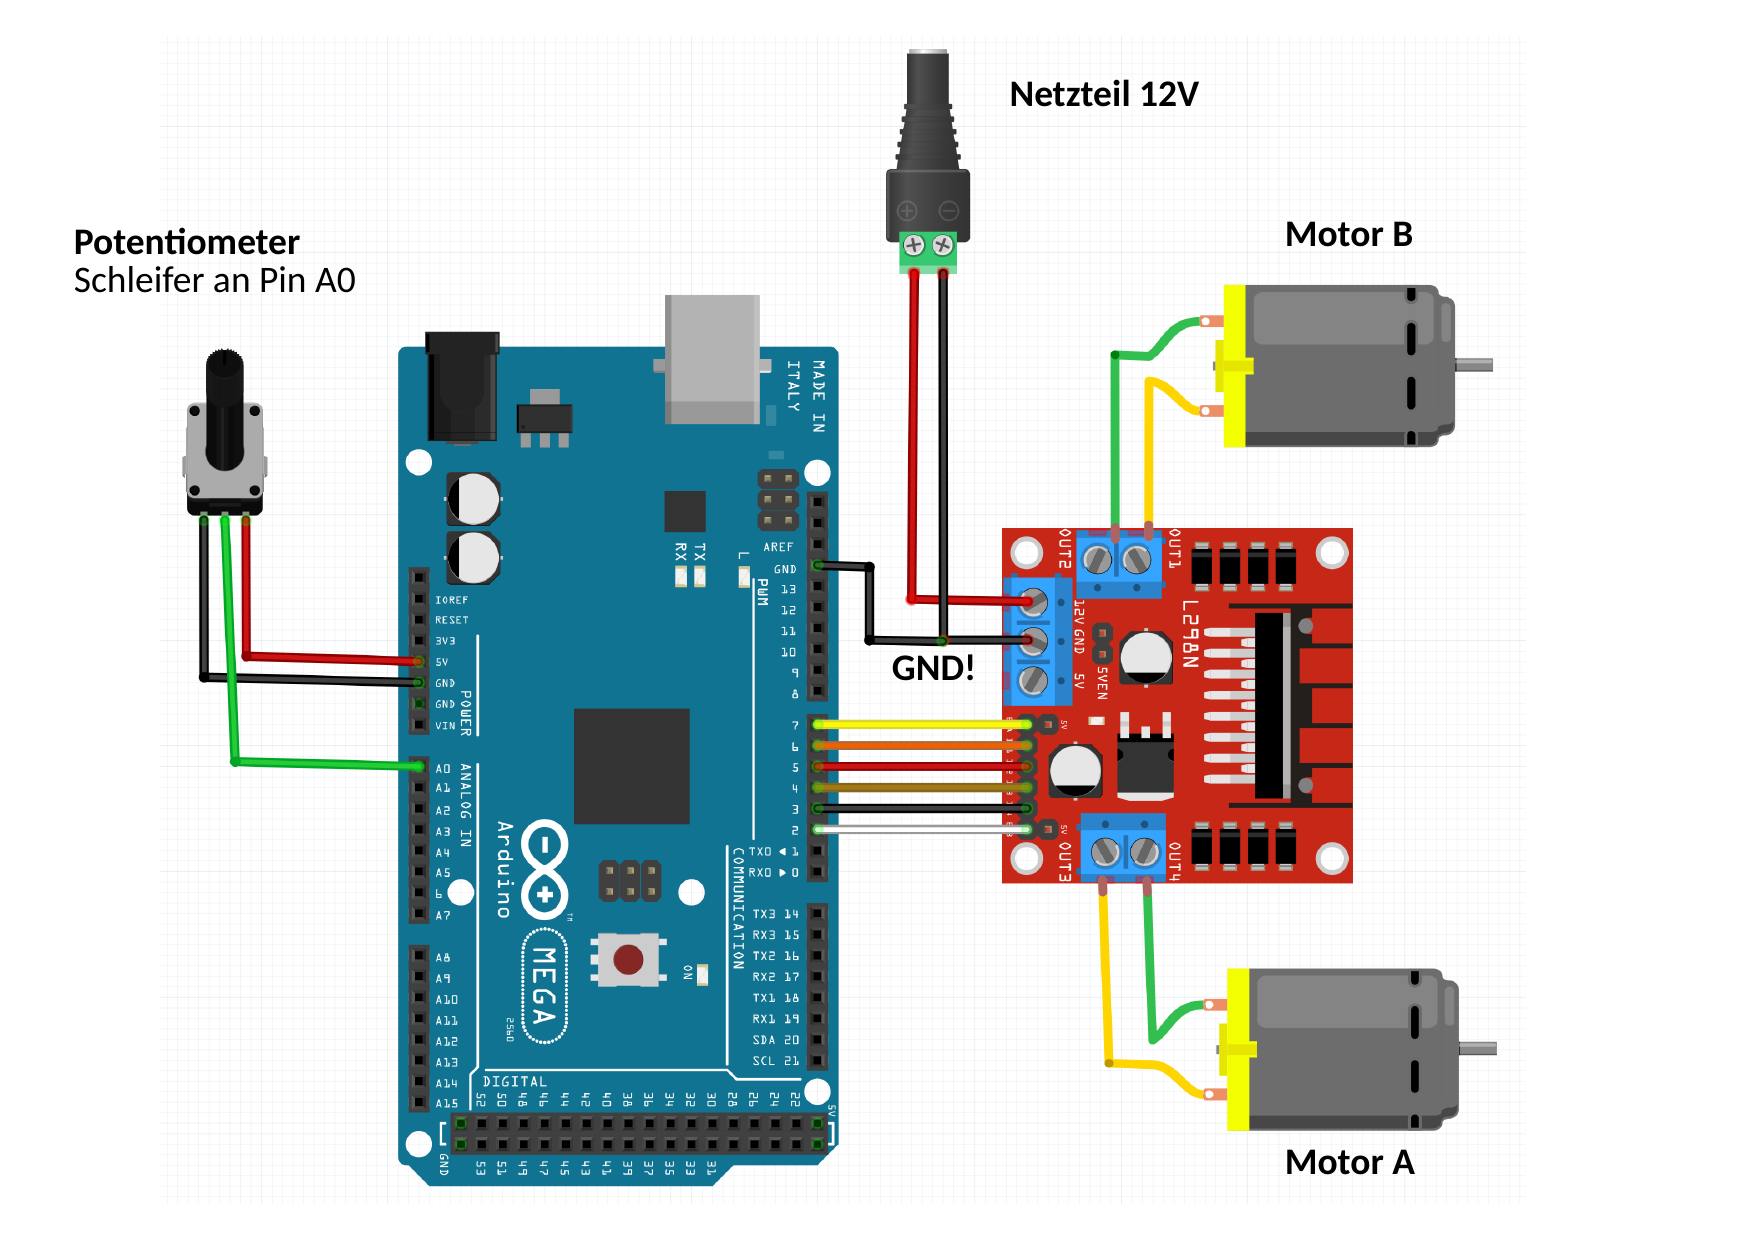

Netzteil 12V
Motor B
Potentiometer
Schleifer an Pin A0
GND!
Motor A